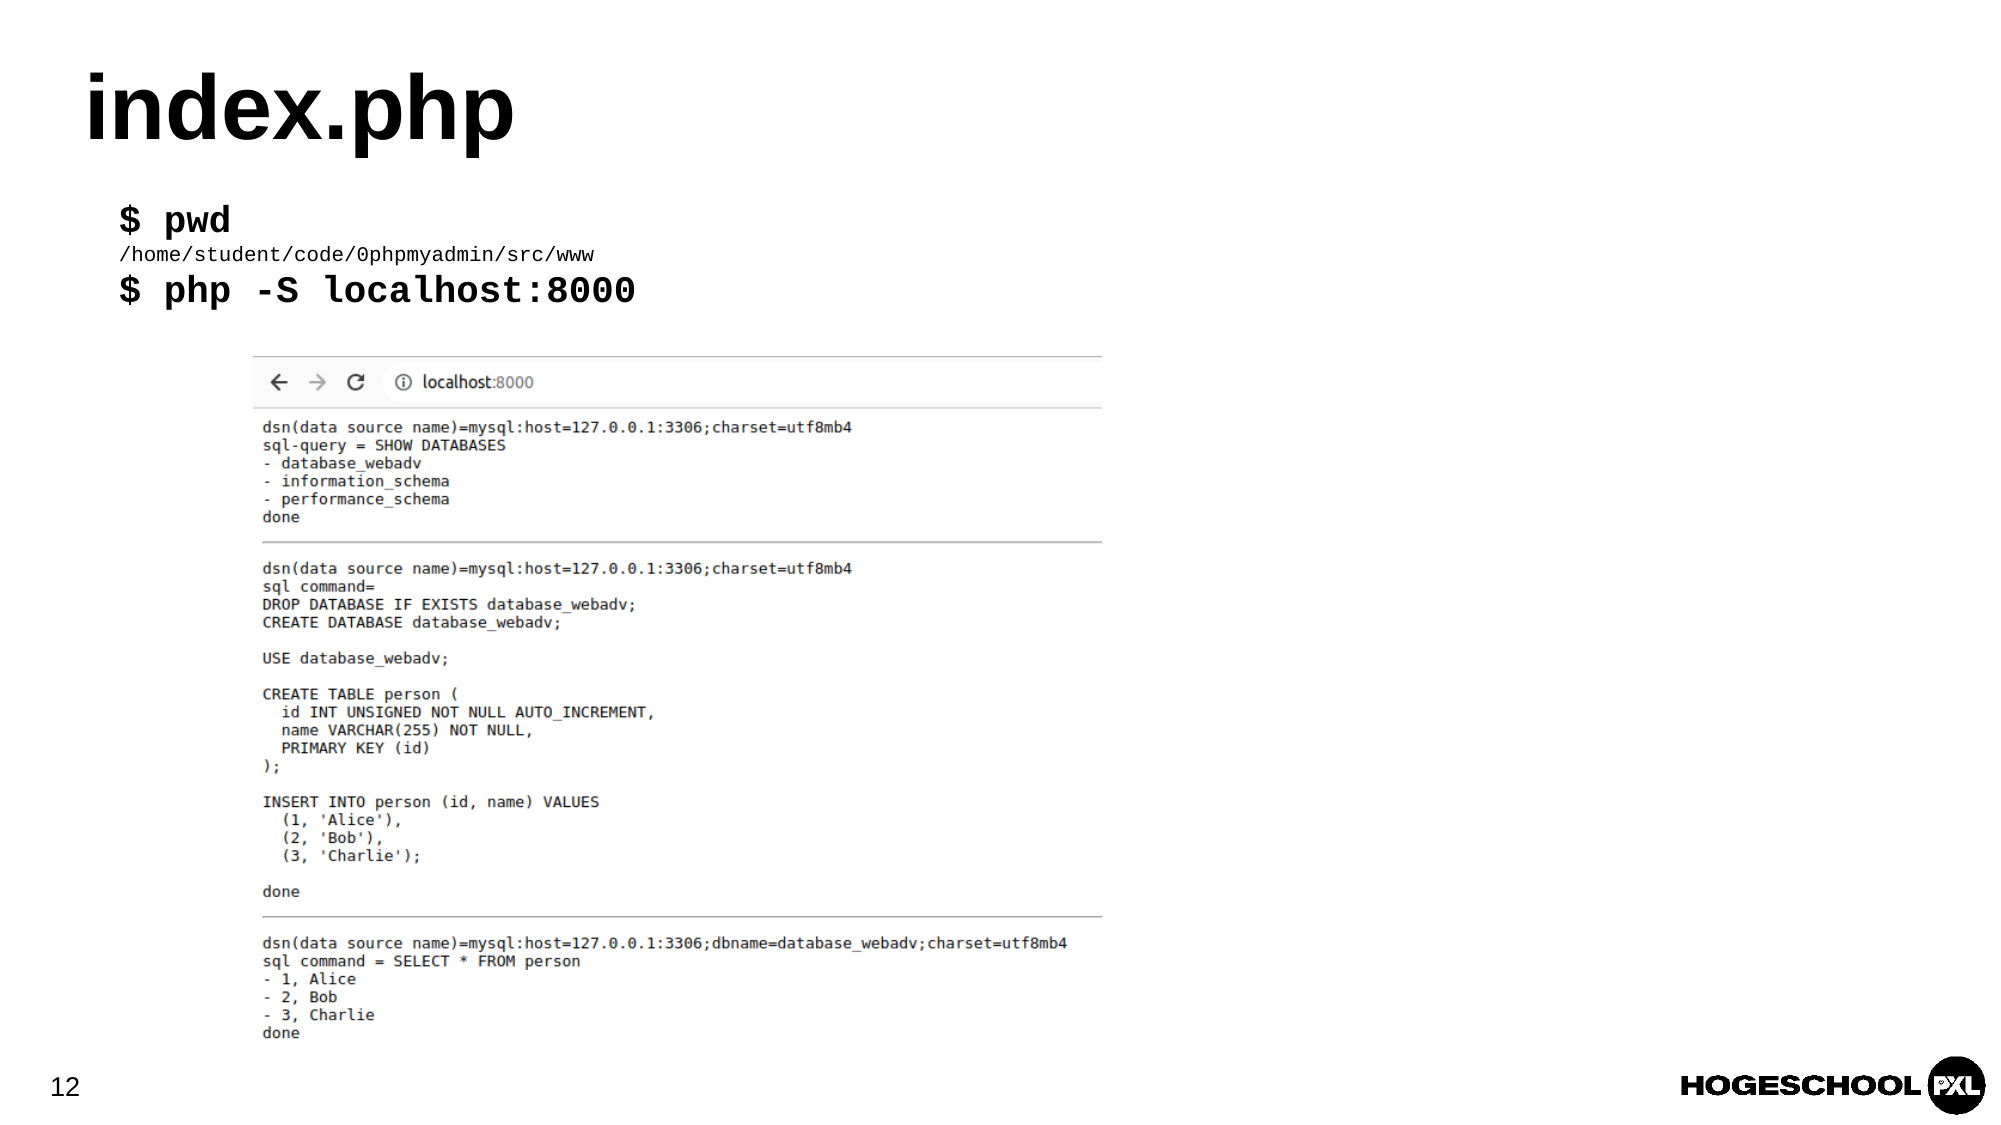

# index.php
$ pwd
/home/student/code/0phpmyadmin/src/www
$ php -S localhost:8000